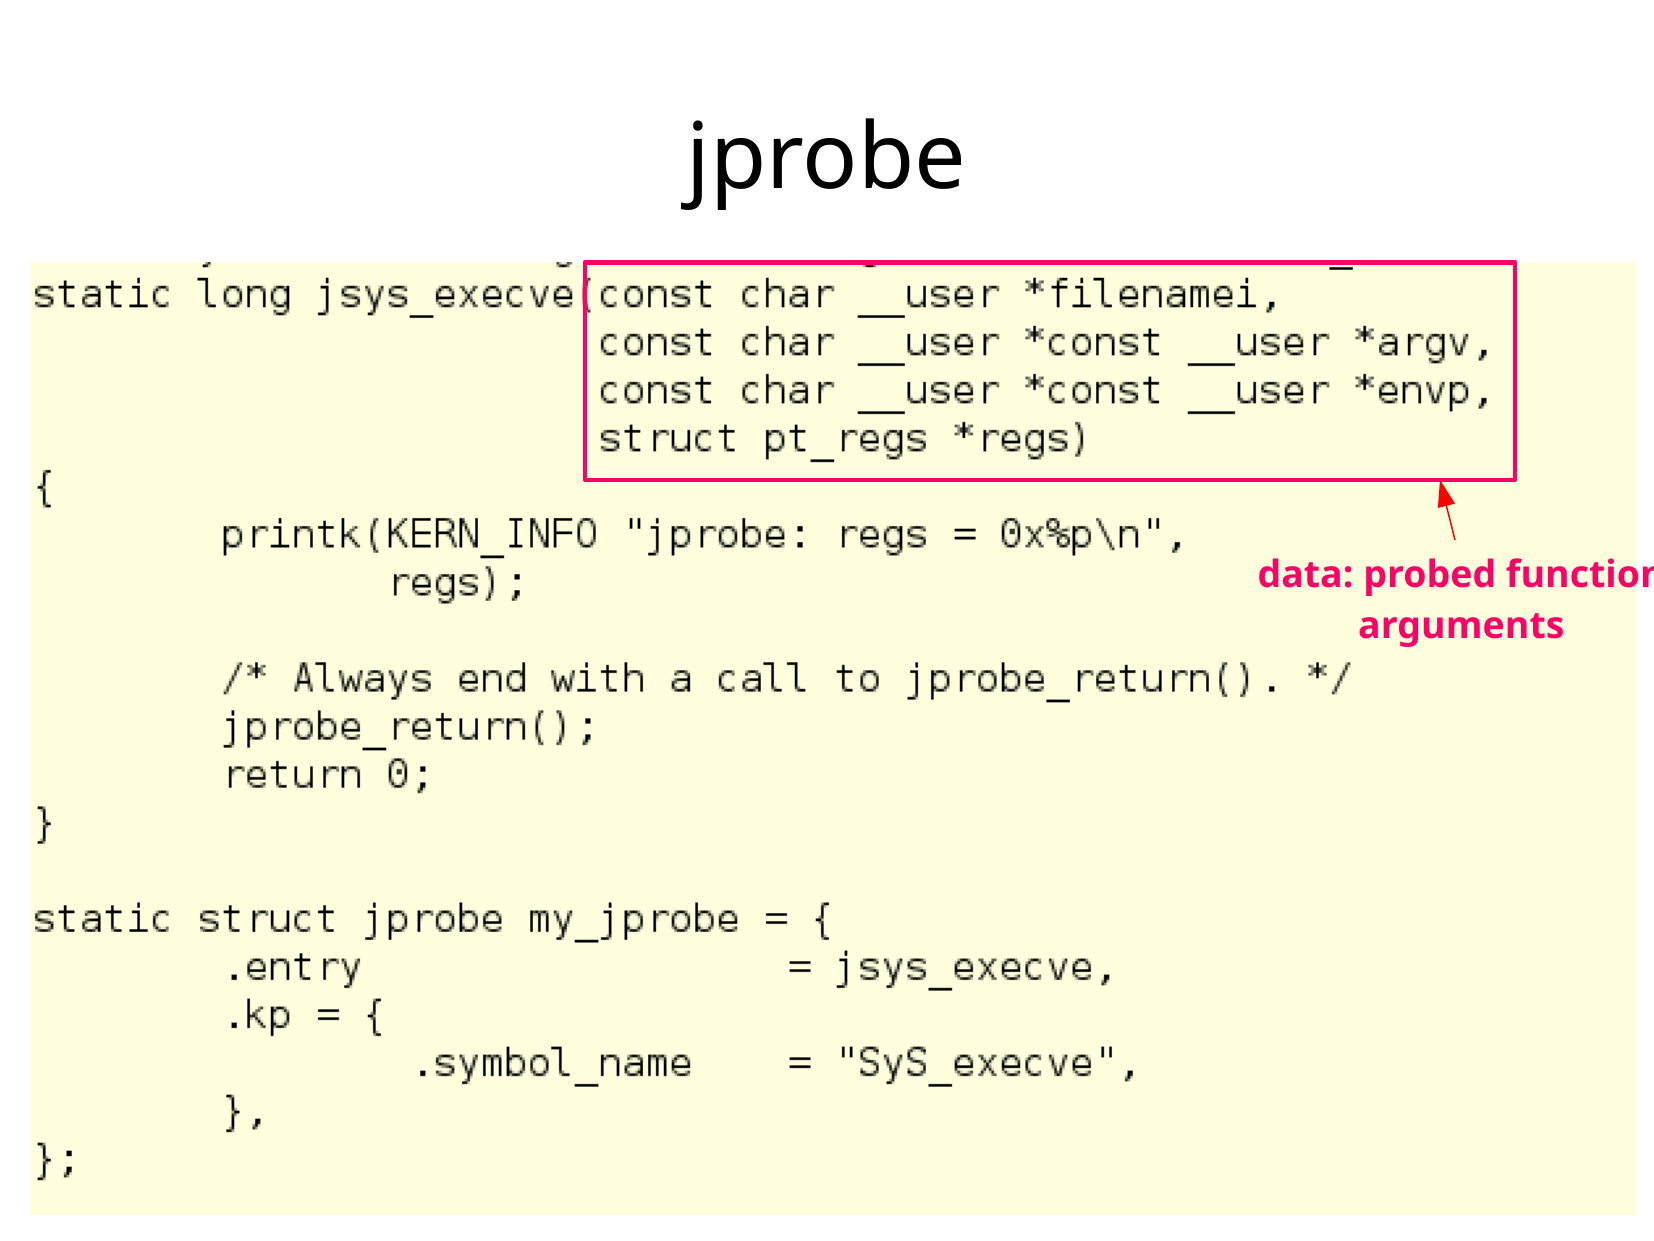

# jprobe
data: probed function
arguments
37